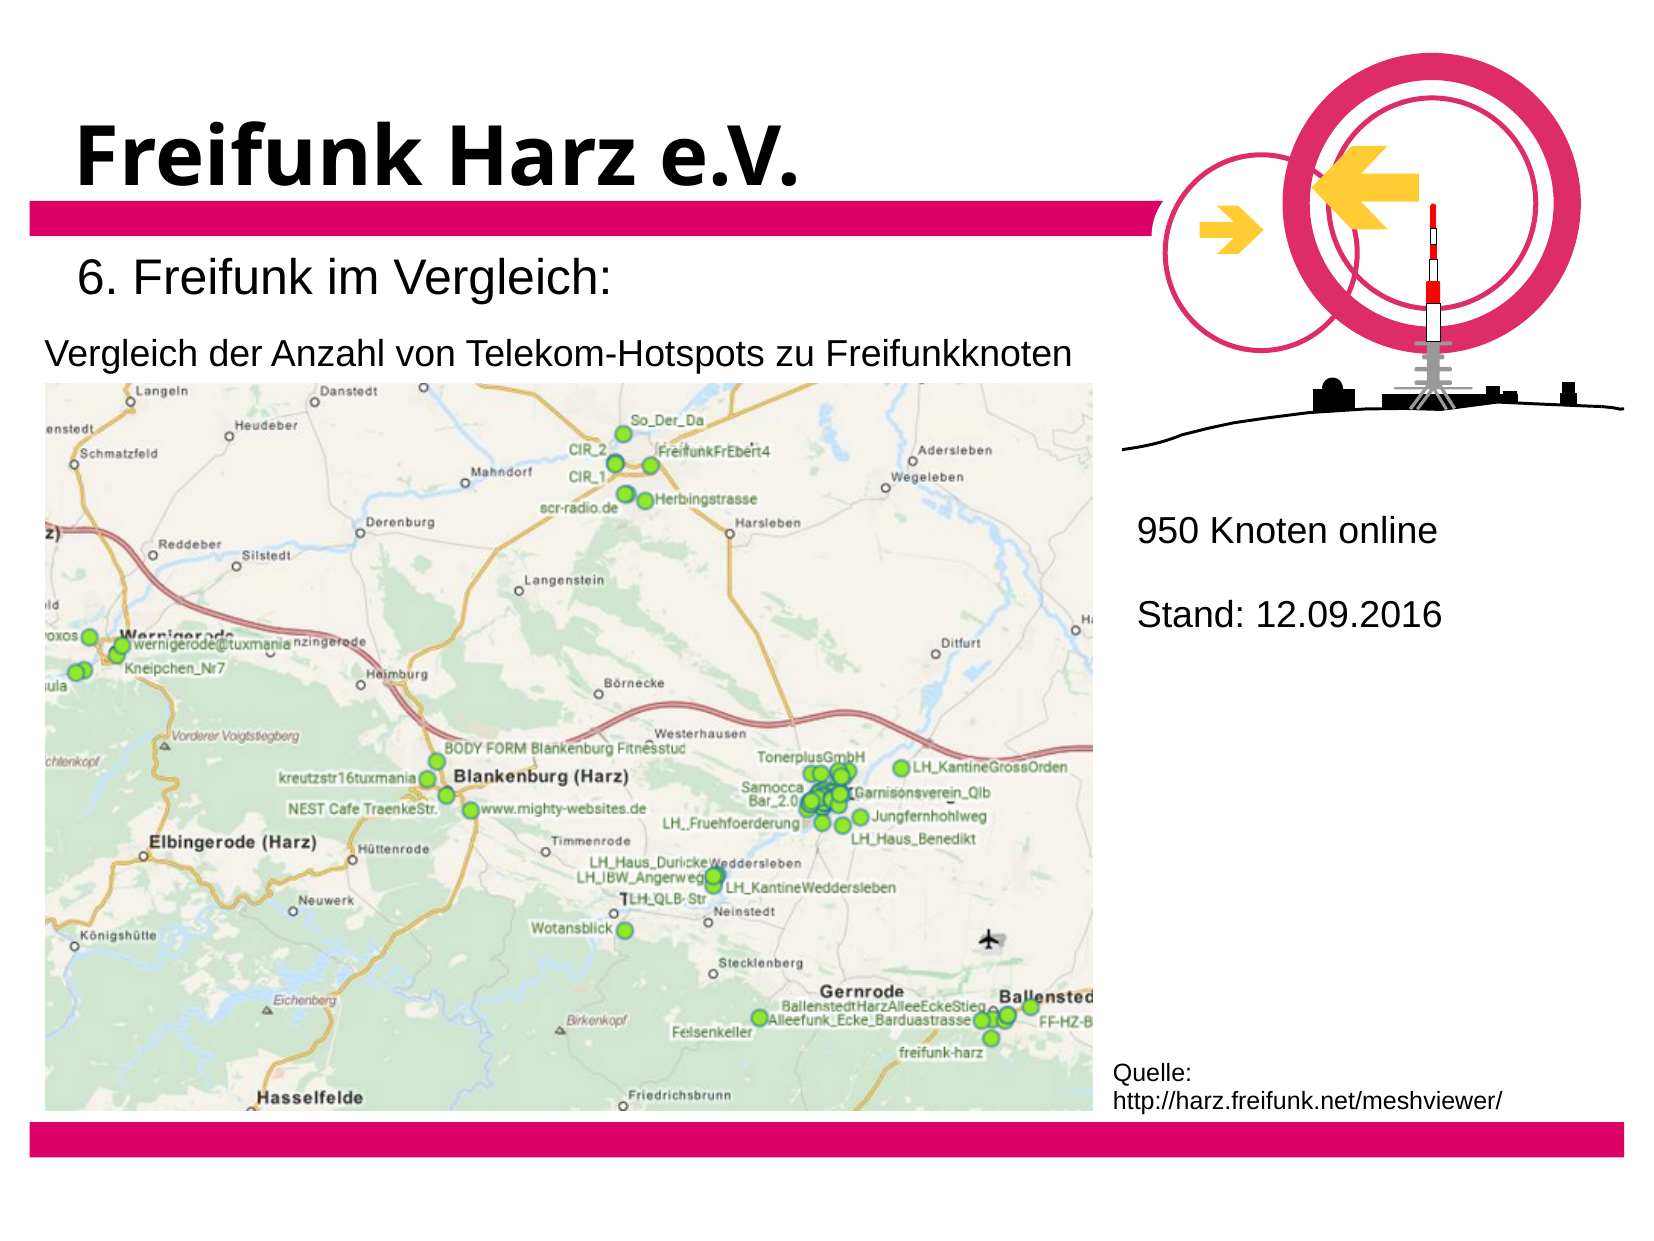

# 6. Freifunk im Vergleich:
Vergleich der Anzahl von Telekom-Hotspots zu Freifunkknoten
950 Knoten online
Stand: 12.09.2016
Quelle:
http://harz.freifunk.net/meshviewer/